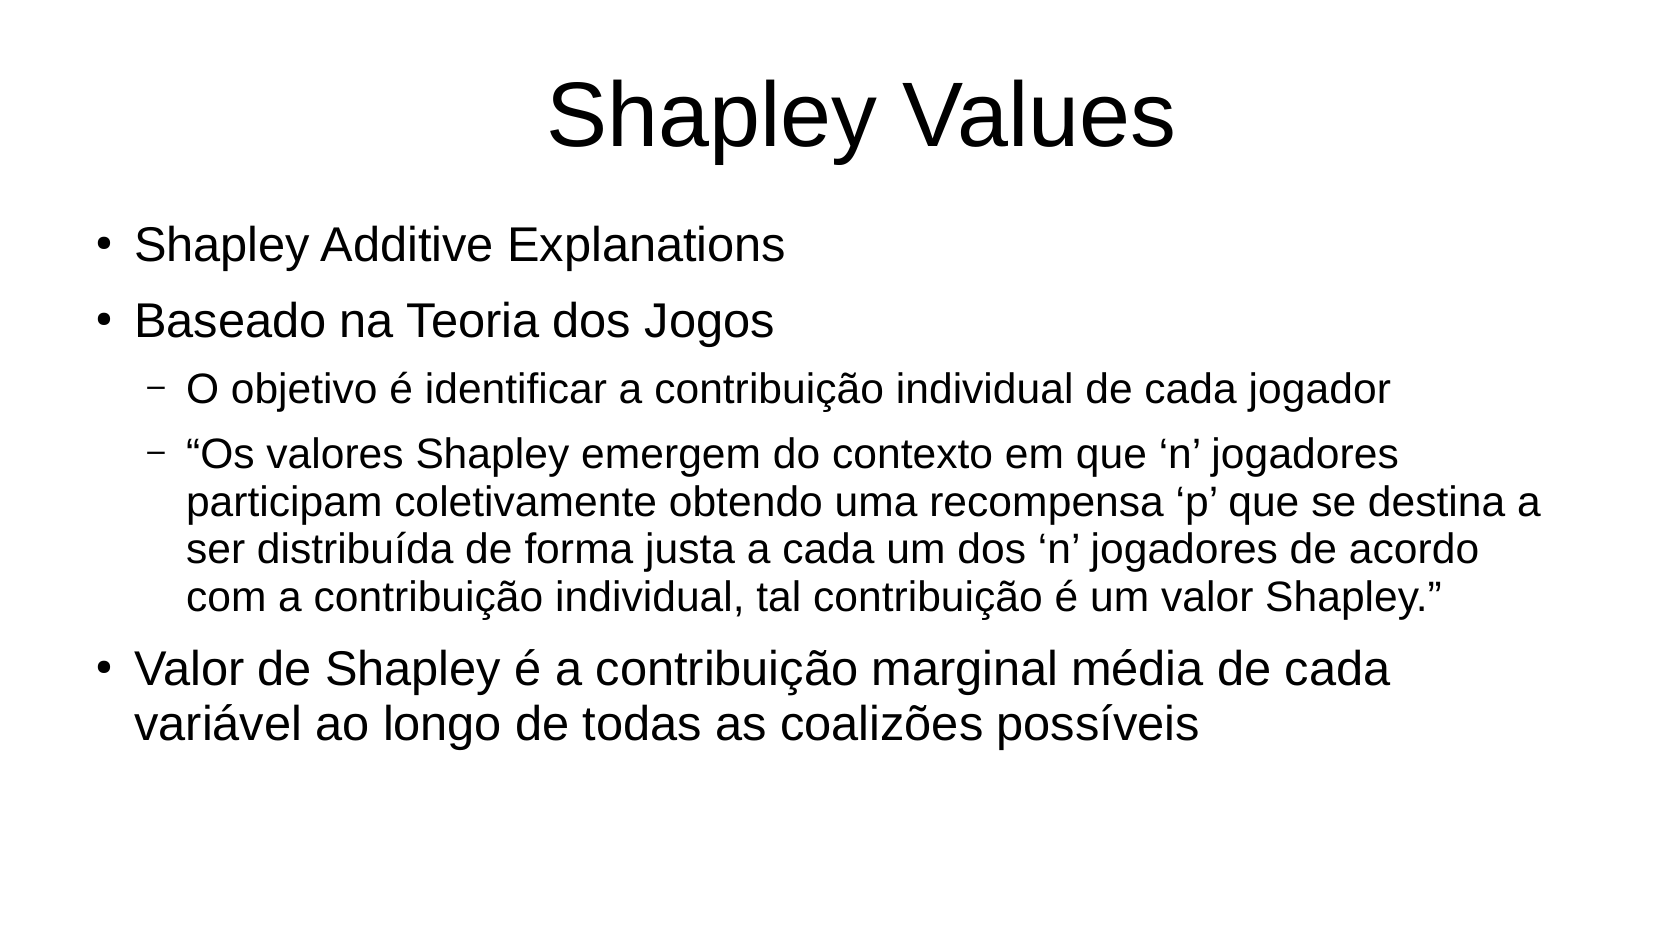

# Shapley Values
Shapley Additive Explanations
Baseado na Teoria dos Jogos
O objetivo é identificar a contribuição individual de cada jogador
“Os valores Shapley emergem do contexto em que ‘n’ jogadores participam coletivamente obtendo uma recompensa ‘p’ que se destina a ser distribuída de forma justa a cada um dos ‘n’ jogadores de acordo com a contribuição individual, tal contribuição é um valor Shapley.”
Valor de Shapley é a contribuição marginal média de cada variável ao longo de todas as coalizões possíveis